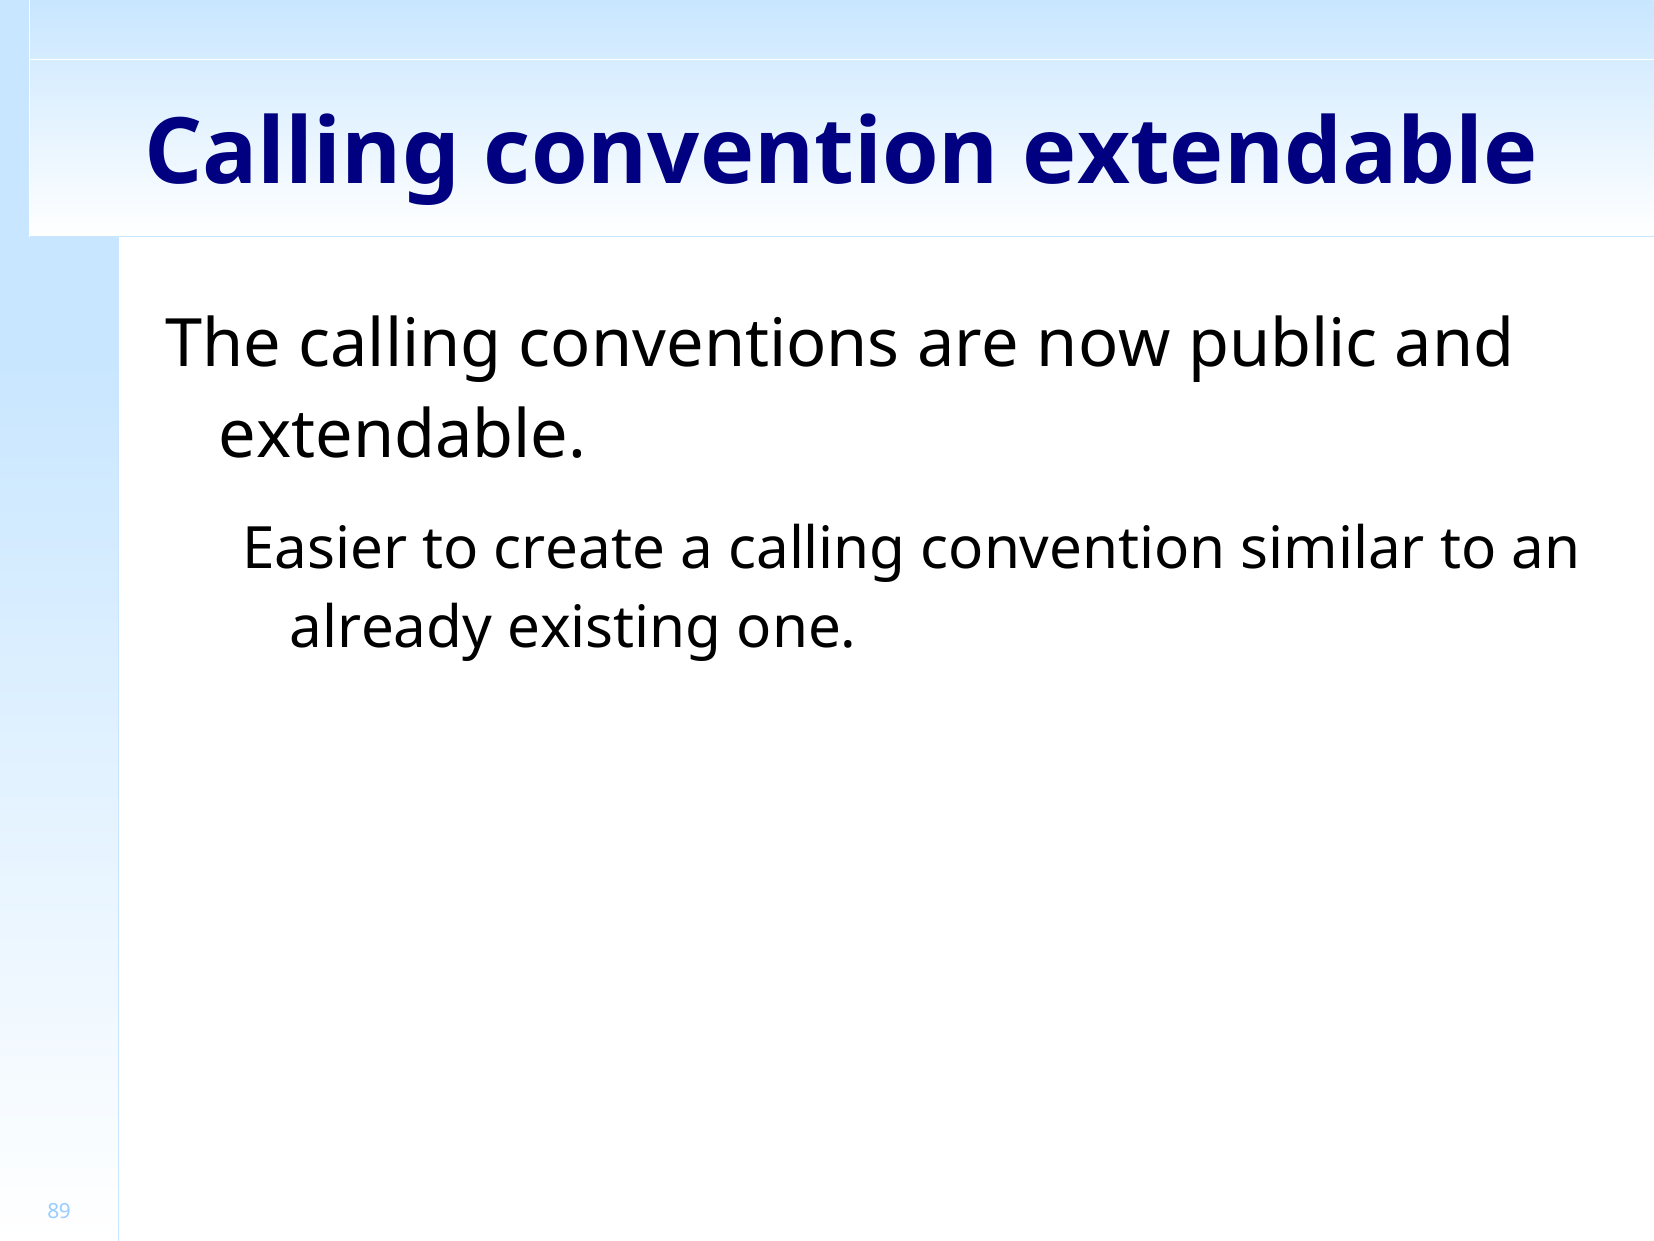

# Calling convention extendable
The calling conventions are now public and extendable.
Easier to create a calling convention similar to an already existing one.